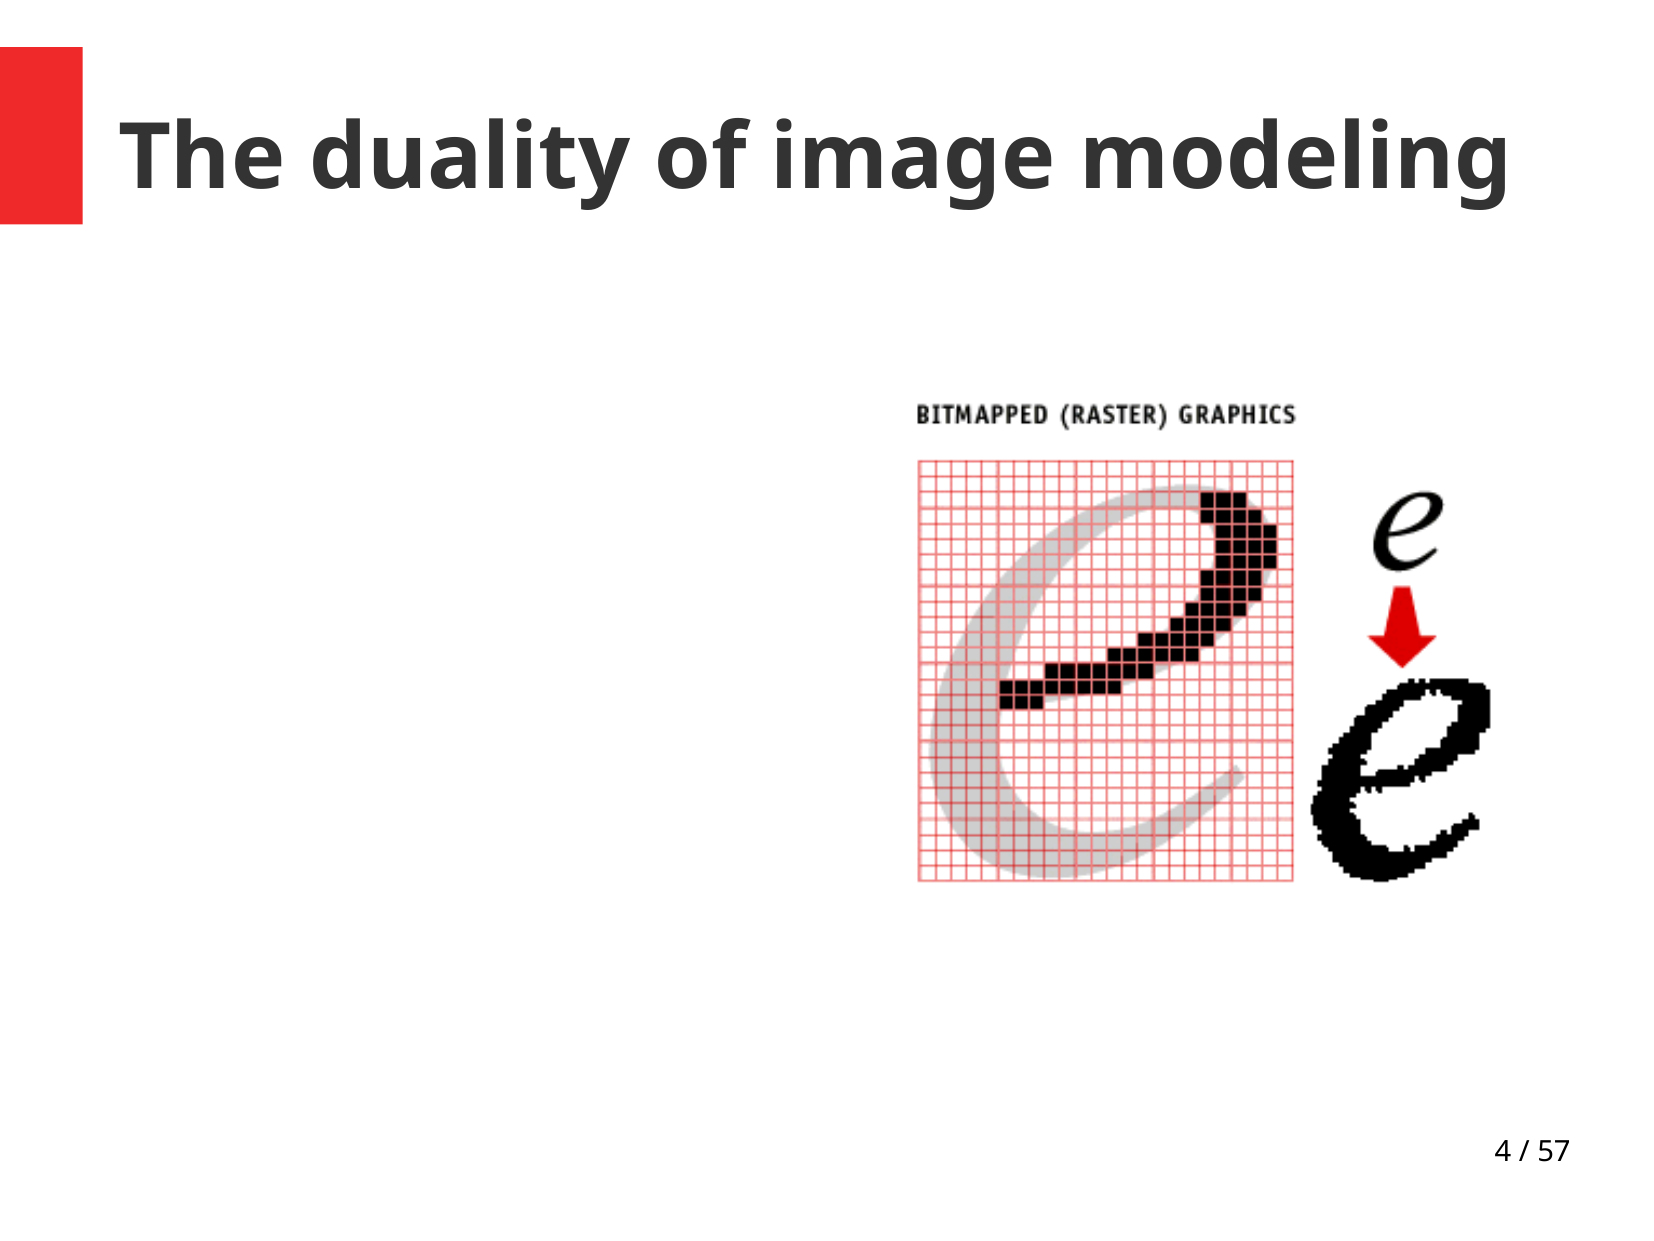

# The duality of image modeling
4